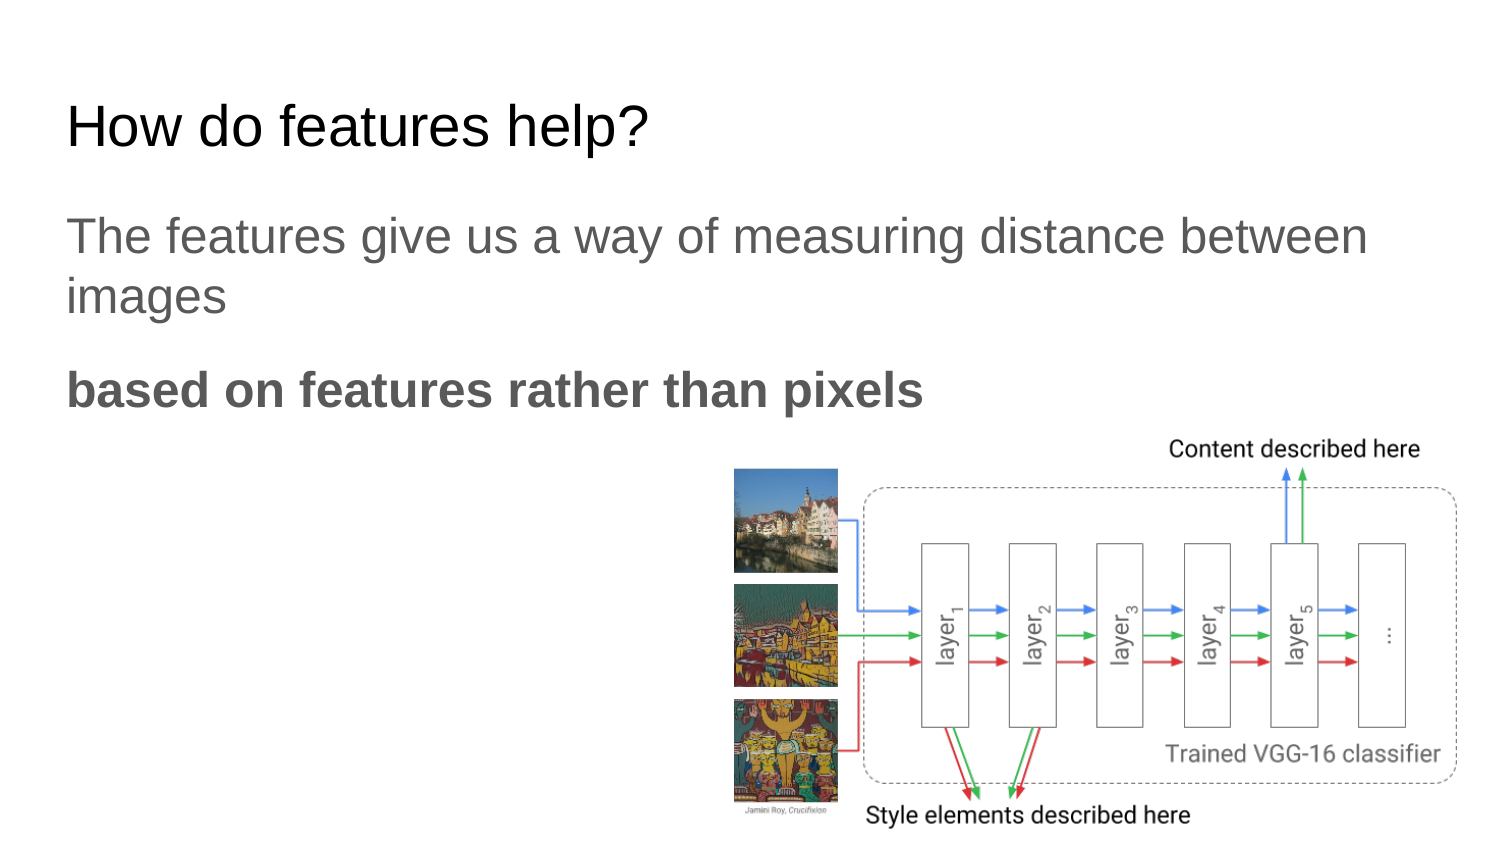

# How do features help?
The features give us a way of measuring distance between images
based on features rather than pixels